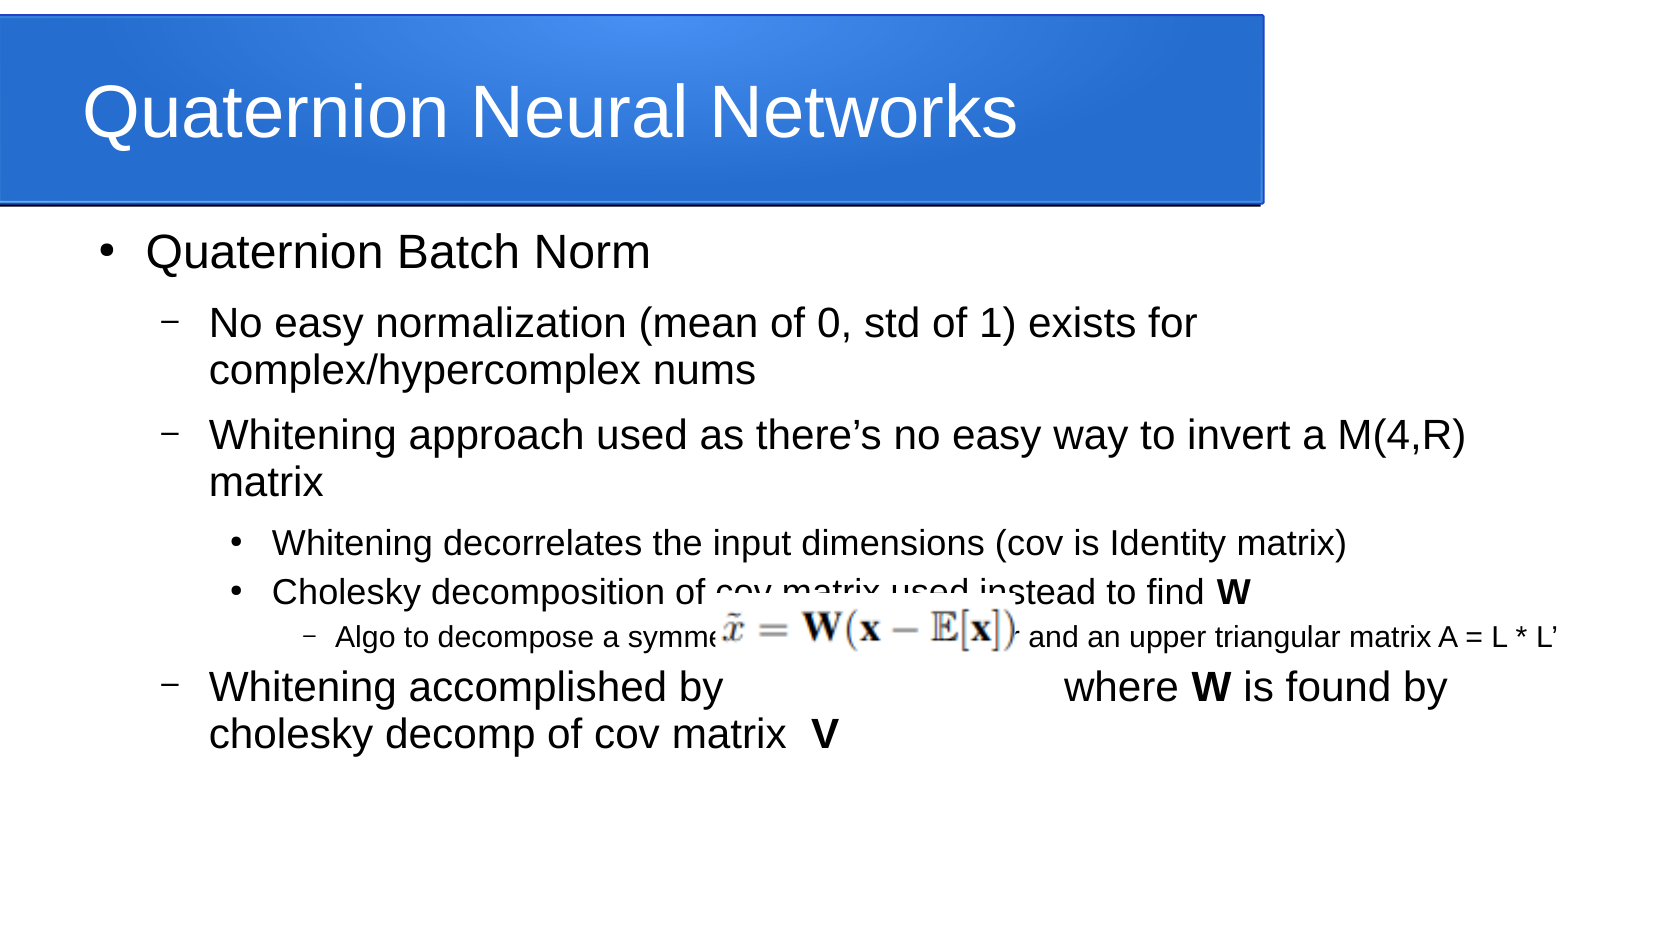

# Quaternion Neural Networks
Quaternion Batch Norm
No easy normalization (mean of 0, std of 1) exists for complex/hypercomplex nums
Whitening approach used as there’s no easy way to invert a M(4,R) matrix
Whitening decorrelates the input dimensions (cov is Identity matrix)
Cholesky decomposition of cov matrix used instead to find W
Algo to decompose a symmetric matrix into a lower and an upper triangular matrix A = L * L’
Whitening accomplished by where W is found by cholesky decomp of cov matrix V